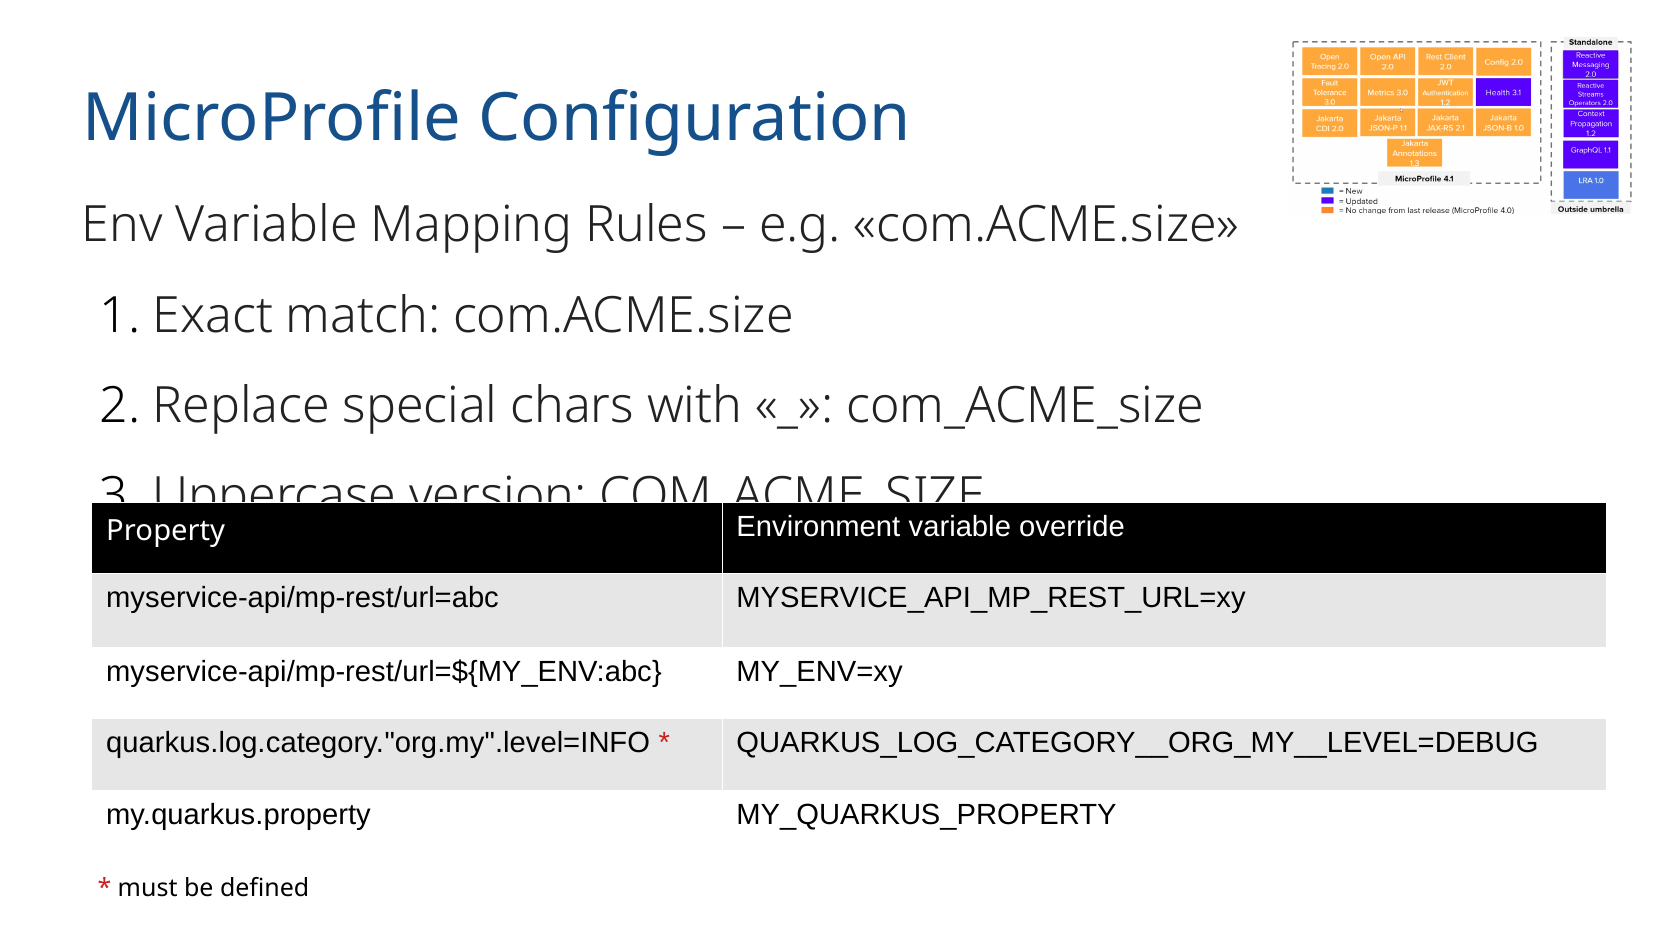

# MicroProfile Configuration
Env Variable Mapping Rules – e.g. «com.ACME.size»
Exact match: com.ACME.size
Replace special chars with «_»: com_ACME_size
Uppercase version: COM_ACME_SIZE
| Property | Environment variable override |
| --- | --- |
| myservice-api/mp-rest/url=abc | MYSERVICE\_API\_MP\_REST\_URL=xy |
| myservice-api/mp-rest/url=${MY\_ENV:abc} | MY\_ENV=xy |
| quarkus.log.category."org.my".level=INFO \* | QUARKUS\_LOG\_CATEGORY\_\_ORG\_MY\_\_LEVEL=DEBUG |
| my.quarkus.property | MY\_QUARKUS\_PROPERTY |
* must be defined